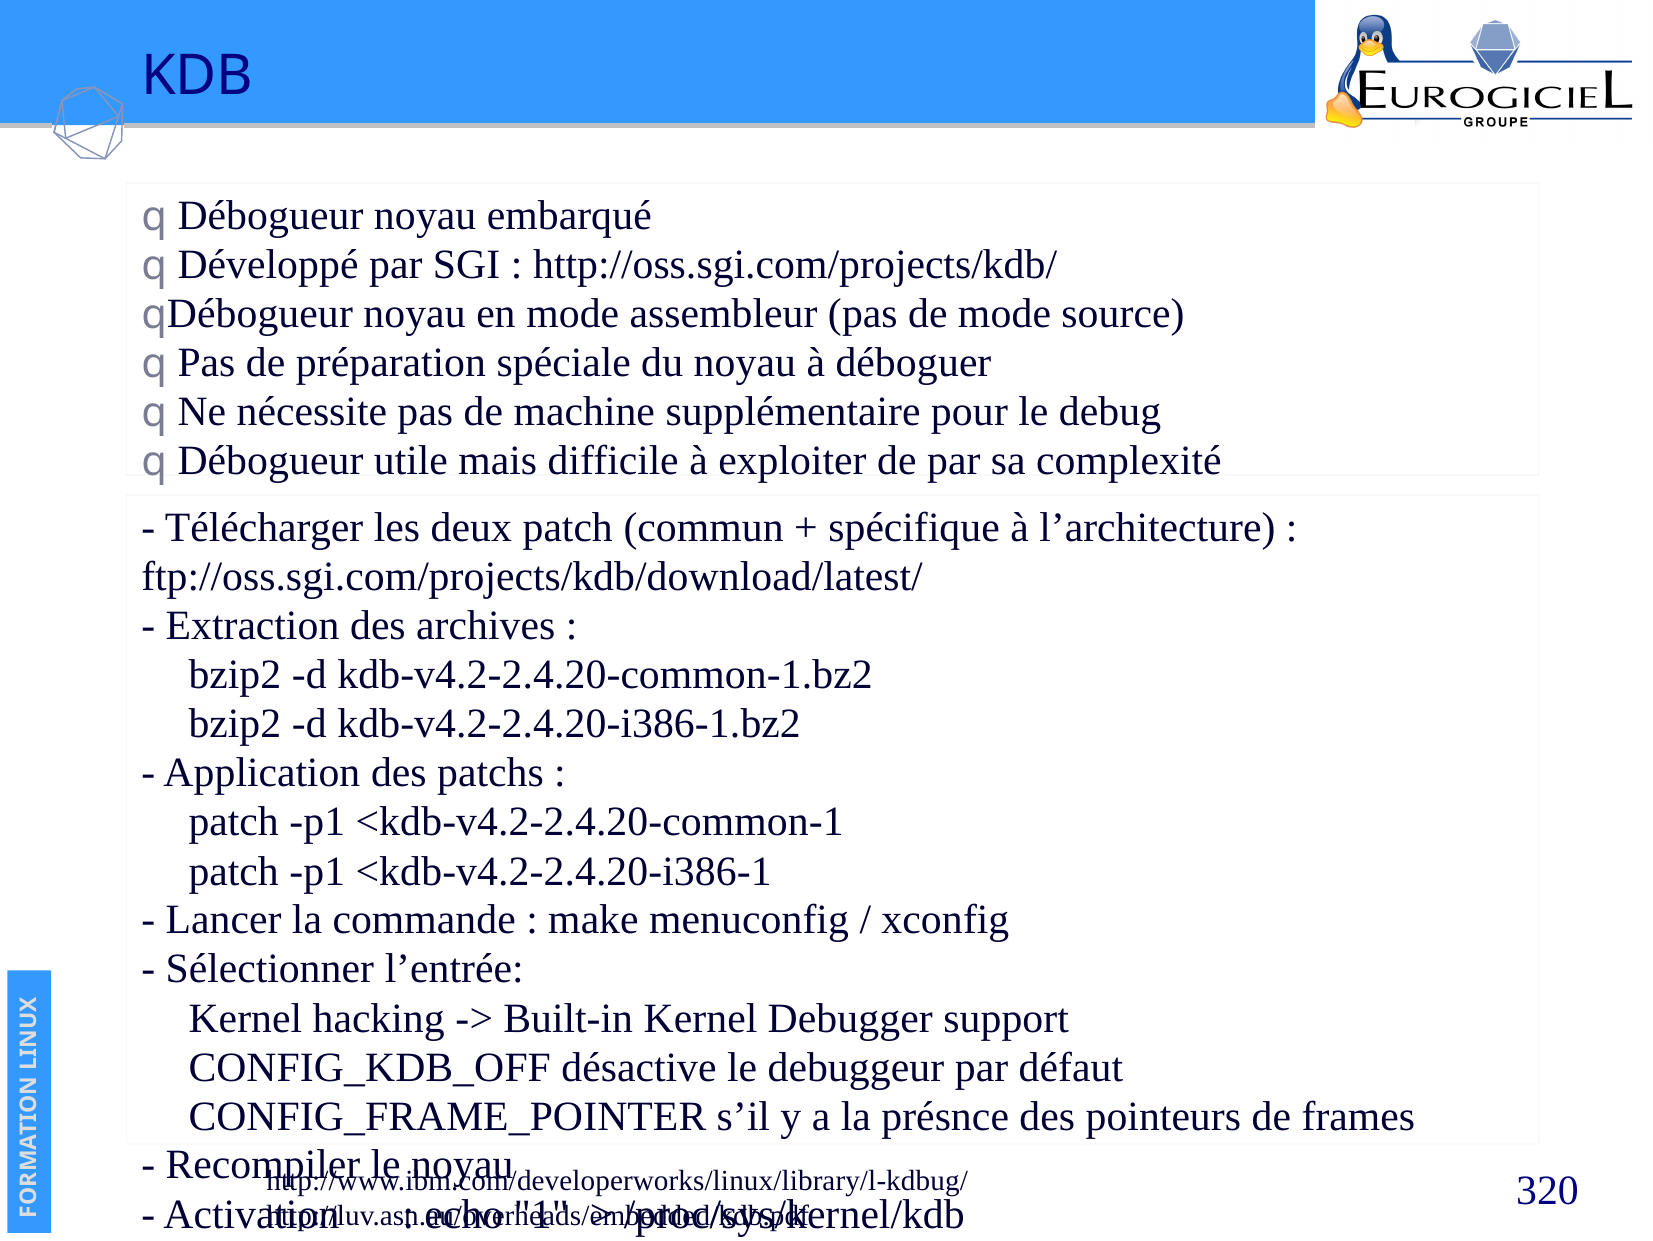

# KDB
 Débogueur noyau embarqué
 Développé par SGI : http://oss.sgi.com/projects/kdb/
Débogueur noyau en mode assembleur (pas de mode source)
 Pas de préparation spéciale du noyau à déboguer
 Ne nécessite pas de machine supplémentaire pour le debug
 Débogueur utile mais difficile à exploiter de par sa complexité
- Télécharger les deux patch (commun + spécifique à l’architecture) : ftp://oss.sgi.com/projects/kdb/download/latest/
- Extraction des archives :
bzip2 -d kdb-v4.2-2.4.20-common-1.bz2
bzip2 -d kdb-v4.2-2.4.20-i386-1.bz2
- Application des patchs :
patch -p1 <kdb-v4.2-2.4.20-common-1
patch -p1 <kdb-v4.2-2.4.20-i386-1
- Lancer la commande : make menuconfig / xconfig
- Sélectionner l’entrée:
Kernel hacking -> Built-in Kernel Debugger support
CONFIG_KDB_OFF désactive le debuggeur par défaut
CONFIG_FRAME_POINTER s’il y a la présnce des pointeurs de frames
- Recompiler le noyau
- Activation : echo "1" > /proc/sys/kernel/kdb
- Désactivation : echo "0" >/proc/sys/kernel/kdb
http://www.ibm.com/developerworks/linux/library/l-kdbug/
http://luv.asn.au/overheads/embedded/kdb.pdf